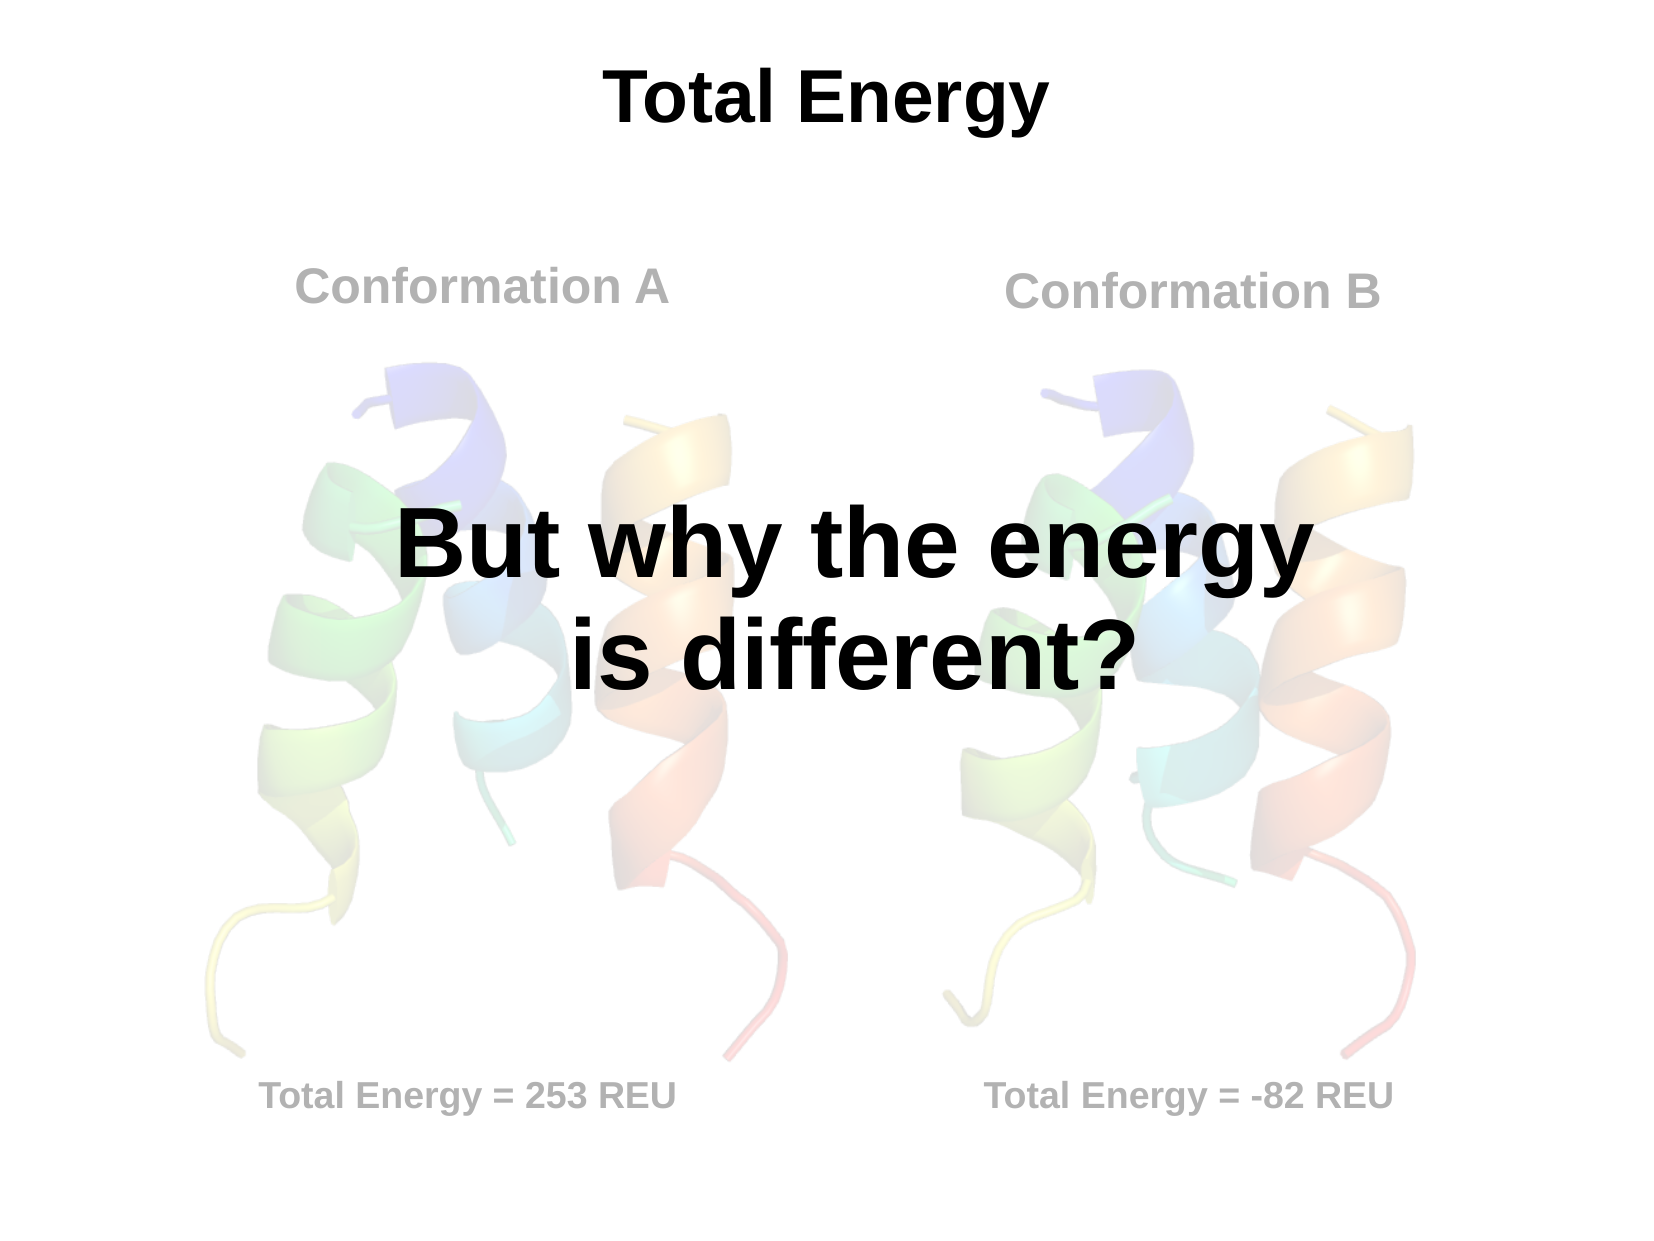

Total Energy
Conformation A
Conformation B
But why the energy is different?
Total Energy = -82 REU
Total Energy = 253 REU